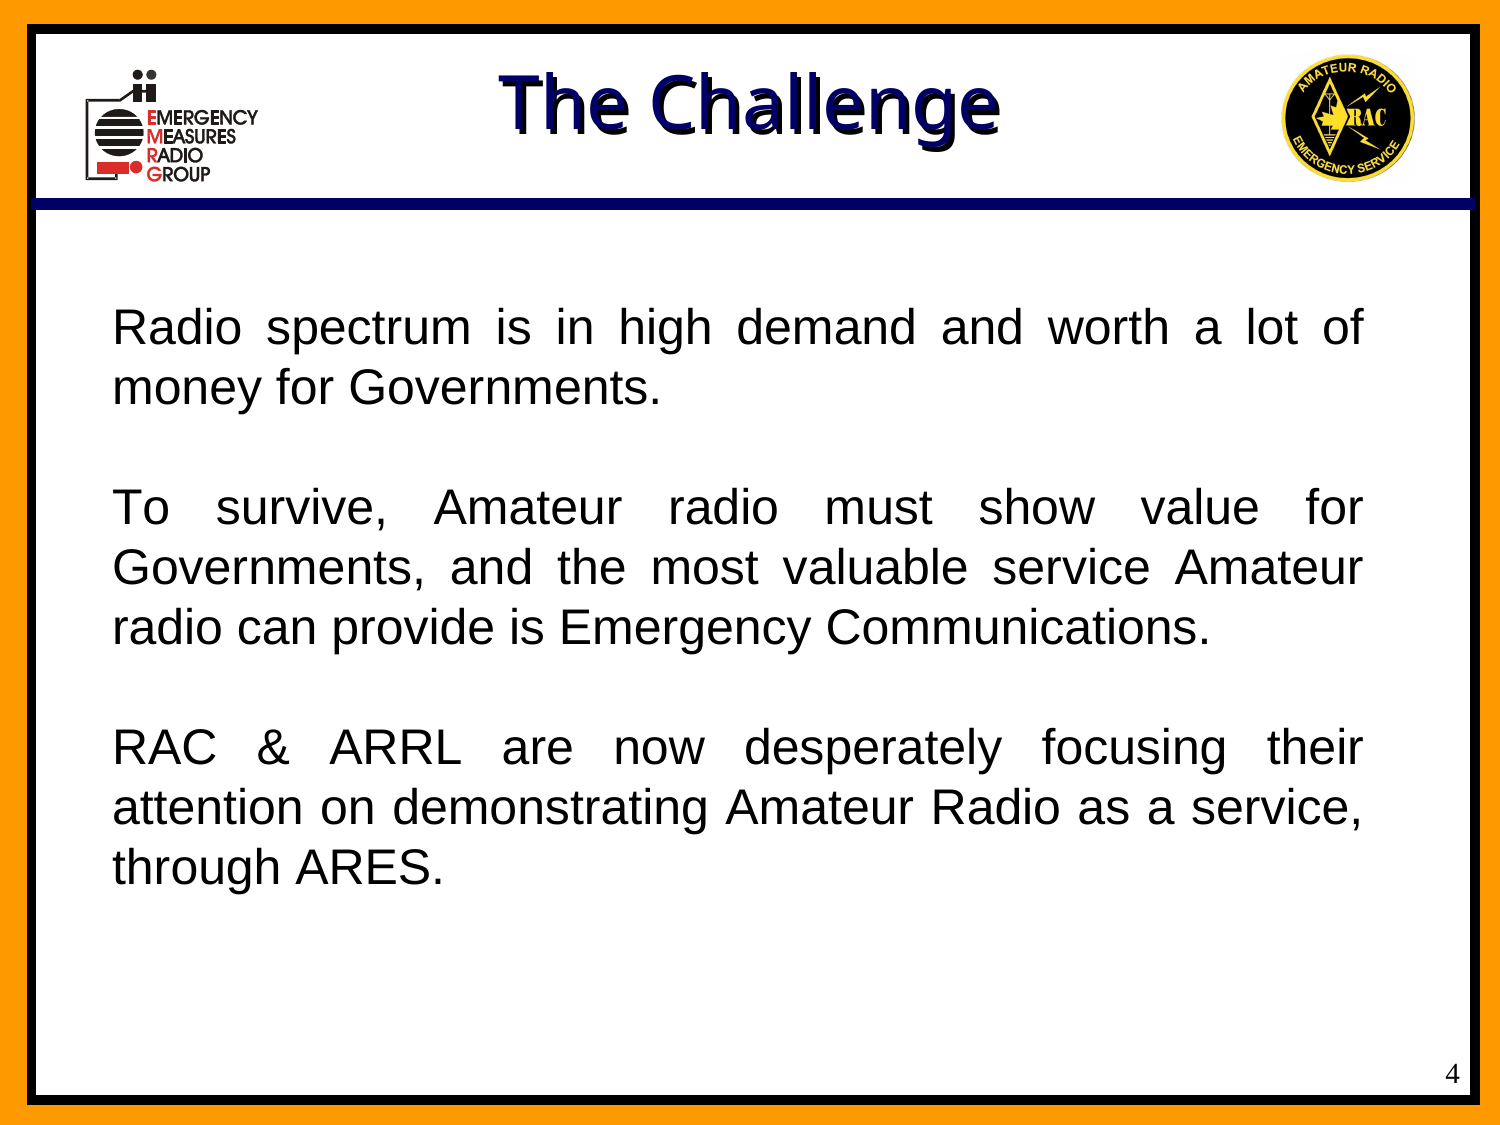

The Challenge
Radio spectrum is in high demand and worth a lot of money for Governments.
To survive, Amateur radio must show value for Governments, and the most valuable service Amateur radio can provide is Emergency Communications.
RAC & ARRL are now desperately focusing their attention on demonstrating Amateur Radio as a service, through ARES.
4